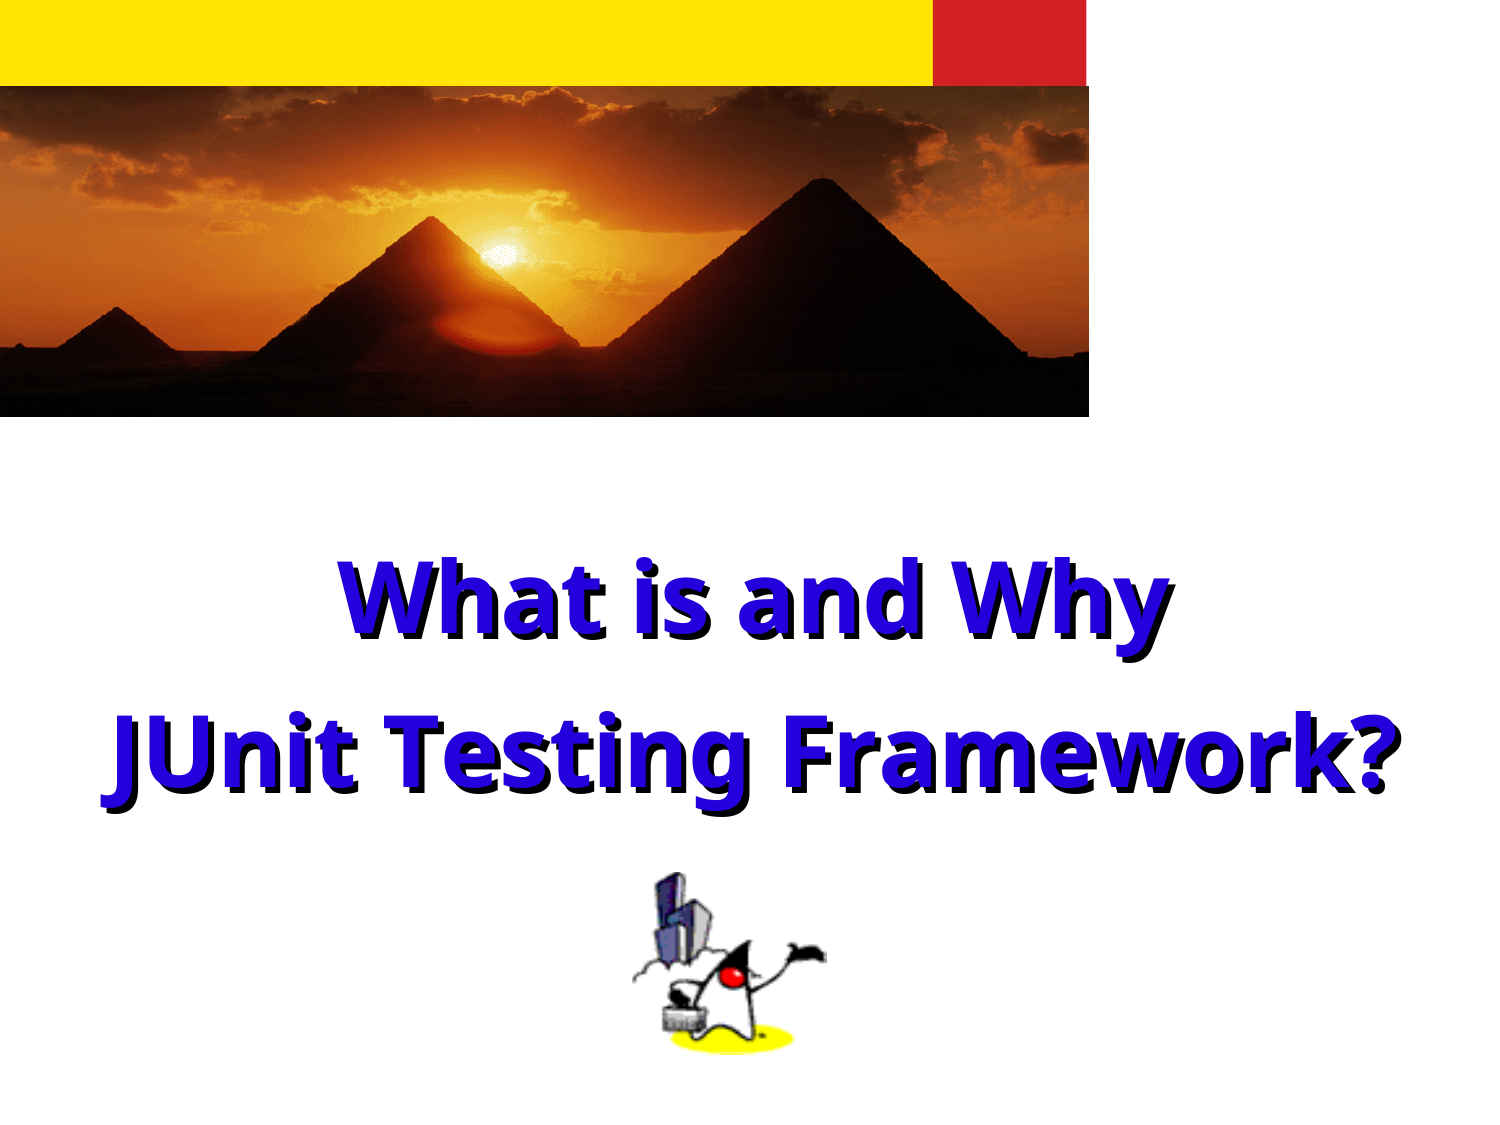

What is and Why
JUnit Testing Framework?